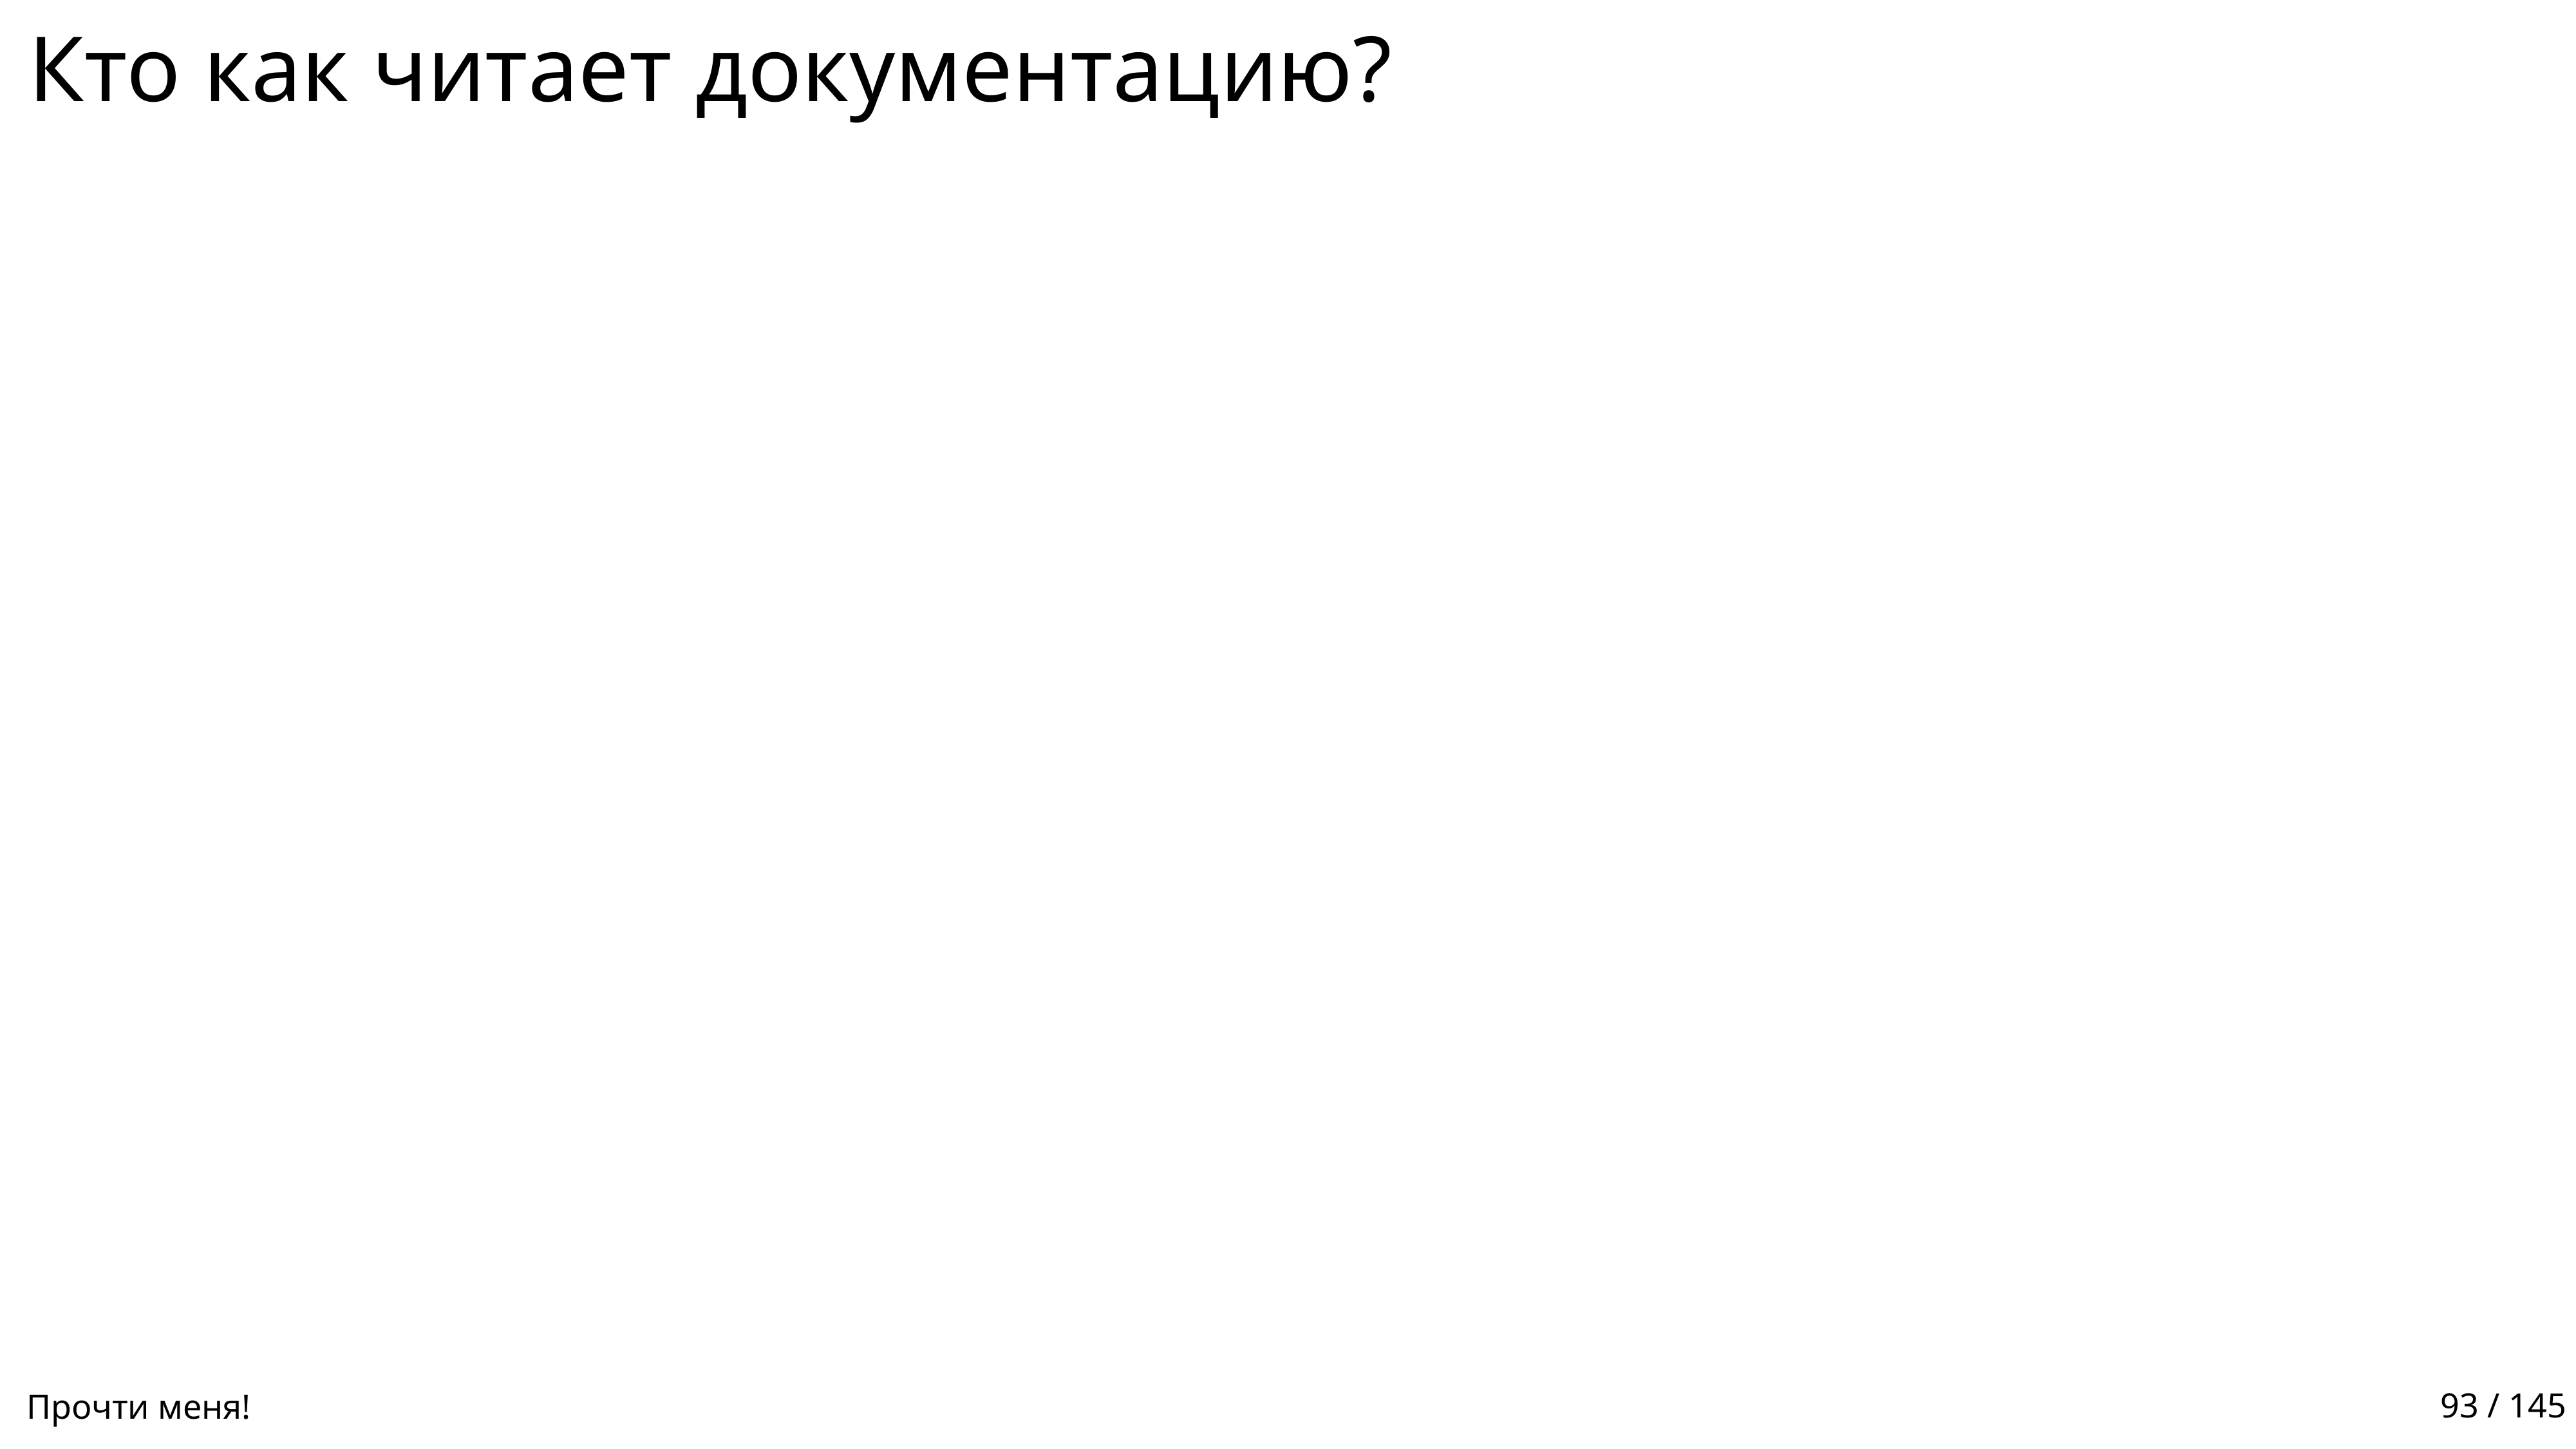

Кто как читает документацию?
#
Прочти меня!